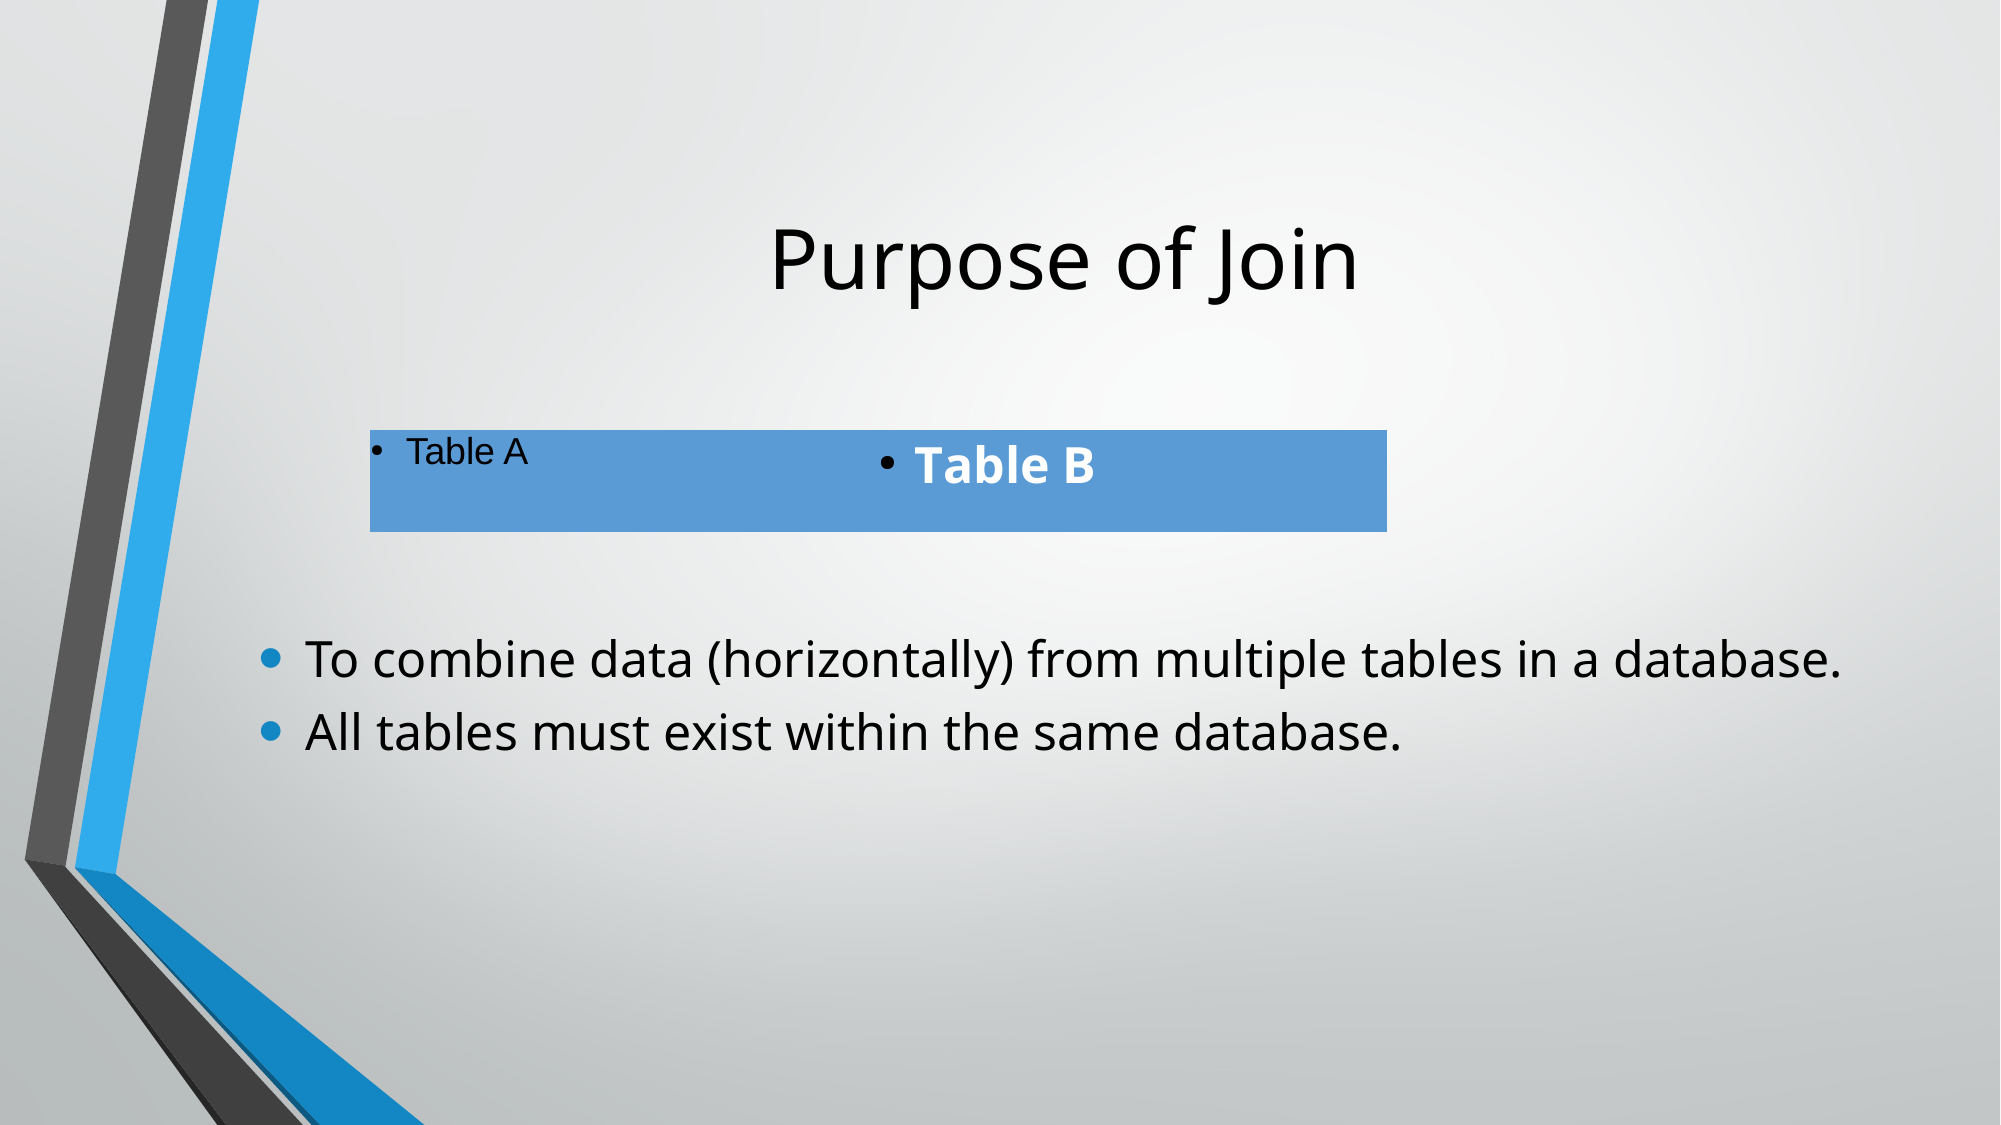

# Purpose of Join
| Table A | Table B |
| --- | --- |
To combine data (horizontally) from multiple tables in a database.
All tables must exist within the same database.